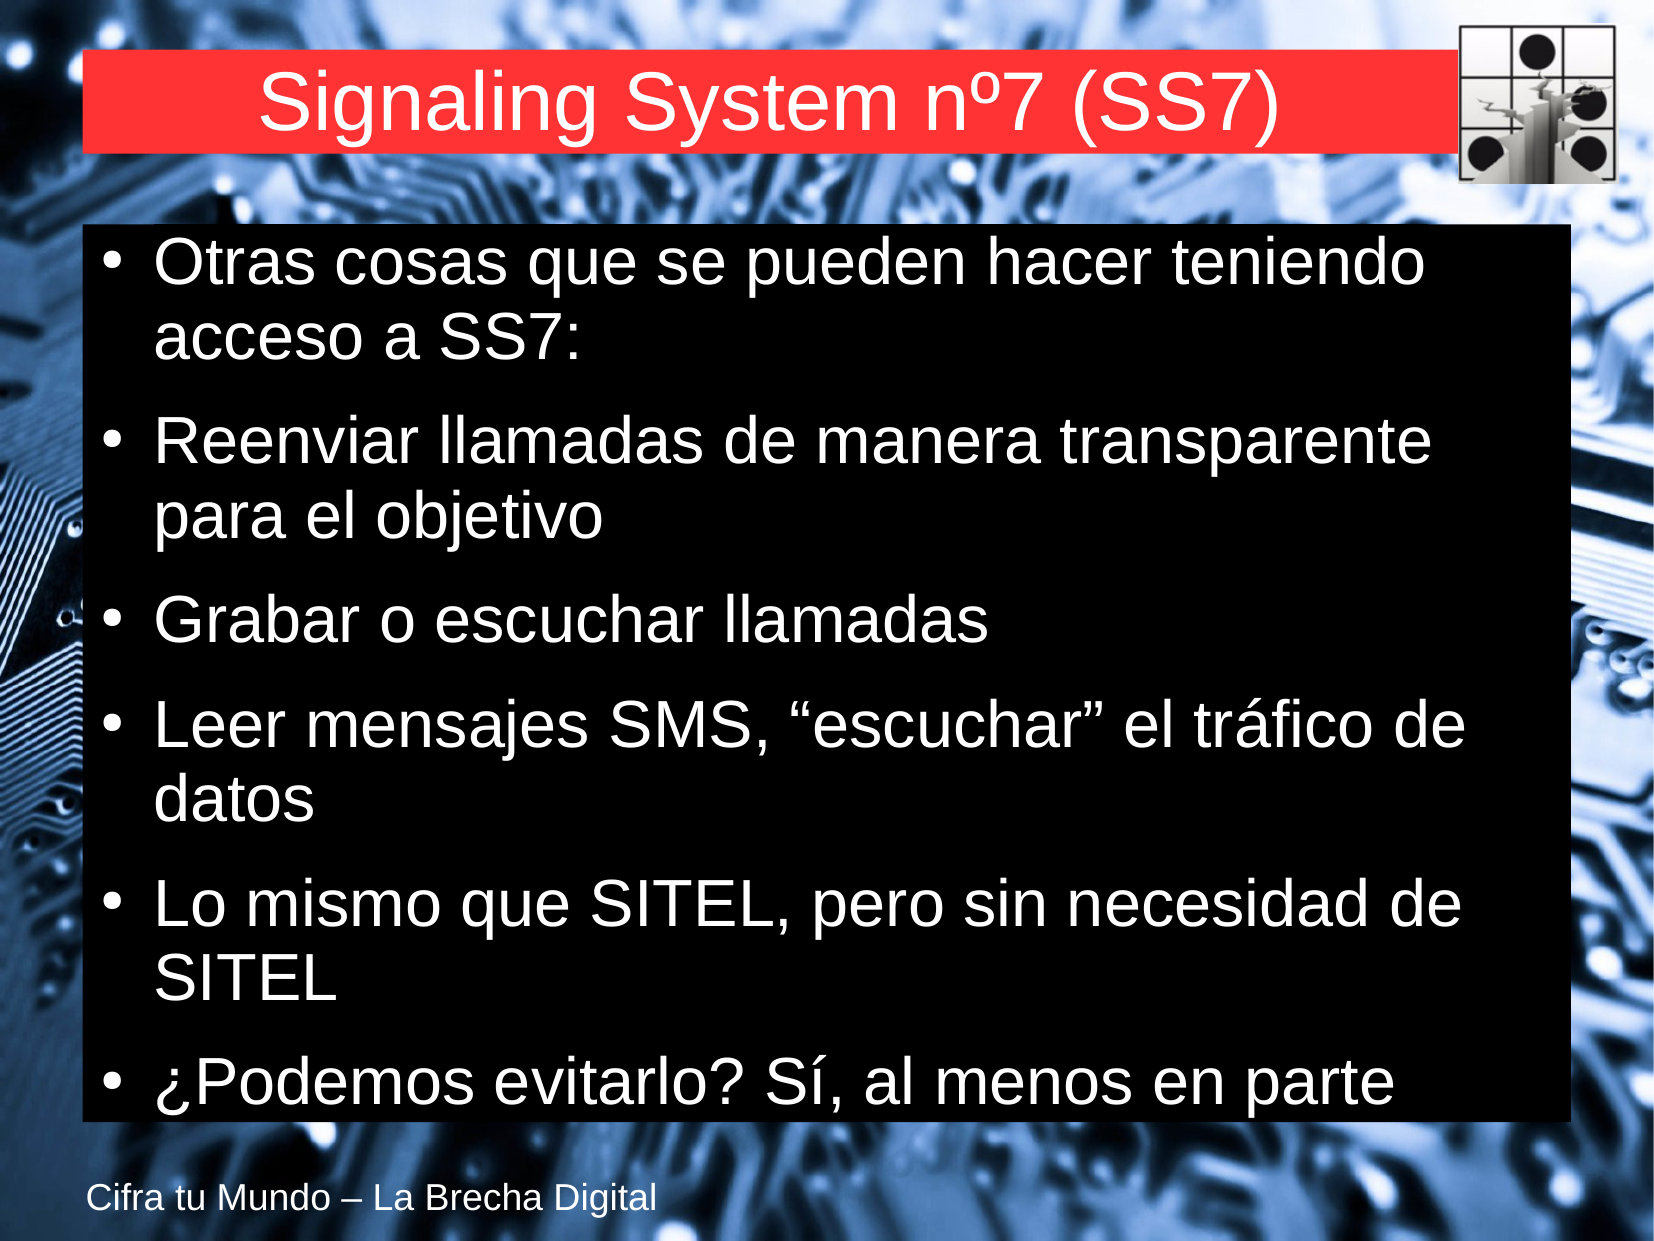

Signaling System nº7 (SS7)
# Otras cosas que se pueden hacer teniendo acceso a SS7:
Reenviar llamadas de manera transparente para el objetivo
Grabar o escuchar llamadas
Leer mensajes SMS, “escuchar” el tráfico de datos
Lo mismo que SITEL, pero sin necesidad de SITEL
¿Podemos evitarlo? Sí, al menos en parte
Cifra tu Mundo – La Brecha Digital